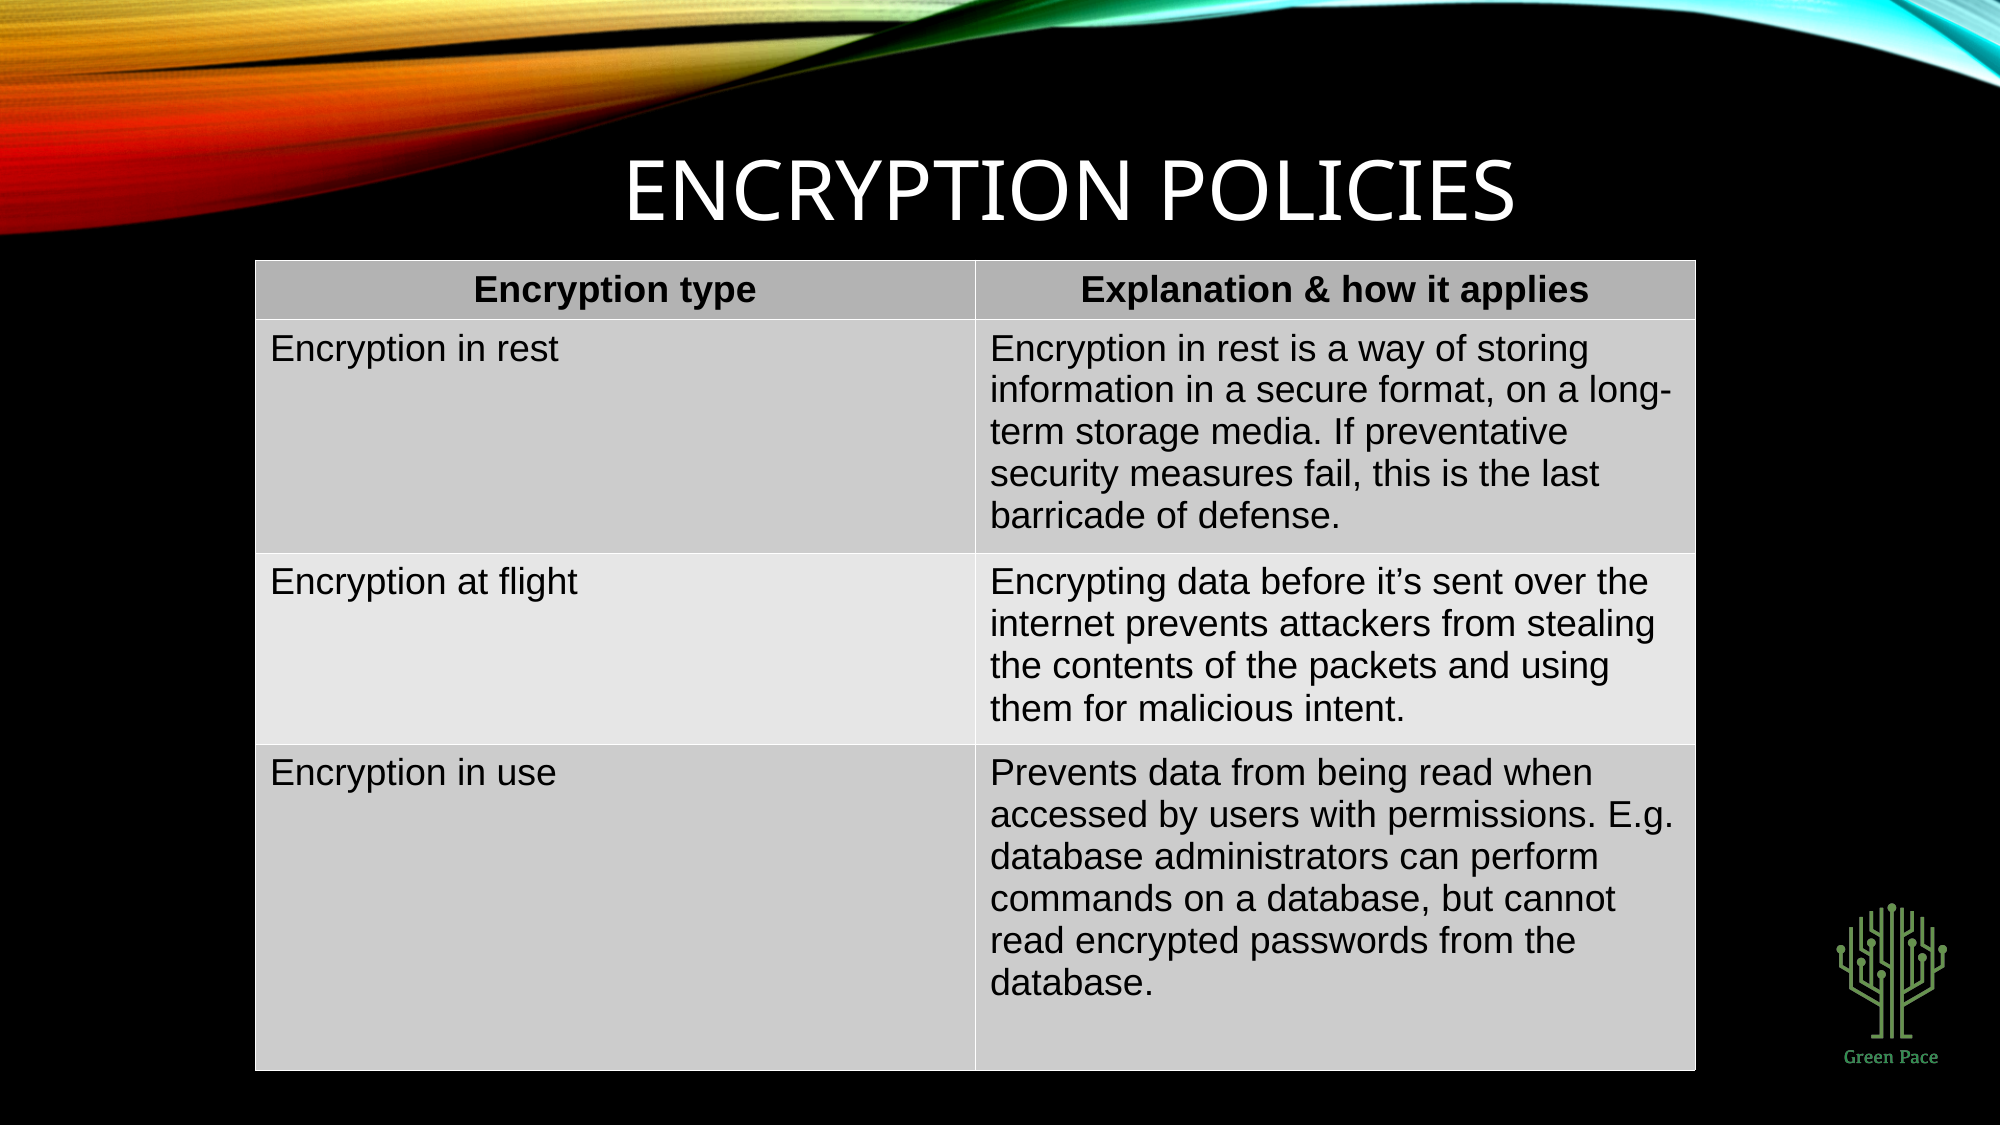

# ENCRYPTION POLICIES
| Encryption type | Explanation & how it applies |
| --- | --- |
| Encryption in rest | Encryption in rest is a way of storing information in a secure format, on a long-term storage media. If preventative security measures fail, this is the last barricade of defense. |
| Encryption at flight | Encrypting data before it’s sent over the internet prevents attackers from stealing the contents of the packets and using them for malicious intent. |
| Encryption in use | Prevents data from being read when accessed by users with permissions. E.g. database administrators can perform commands on a database, but cannot read encrypted passwords from the database. |